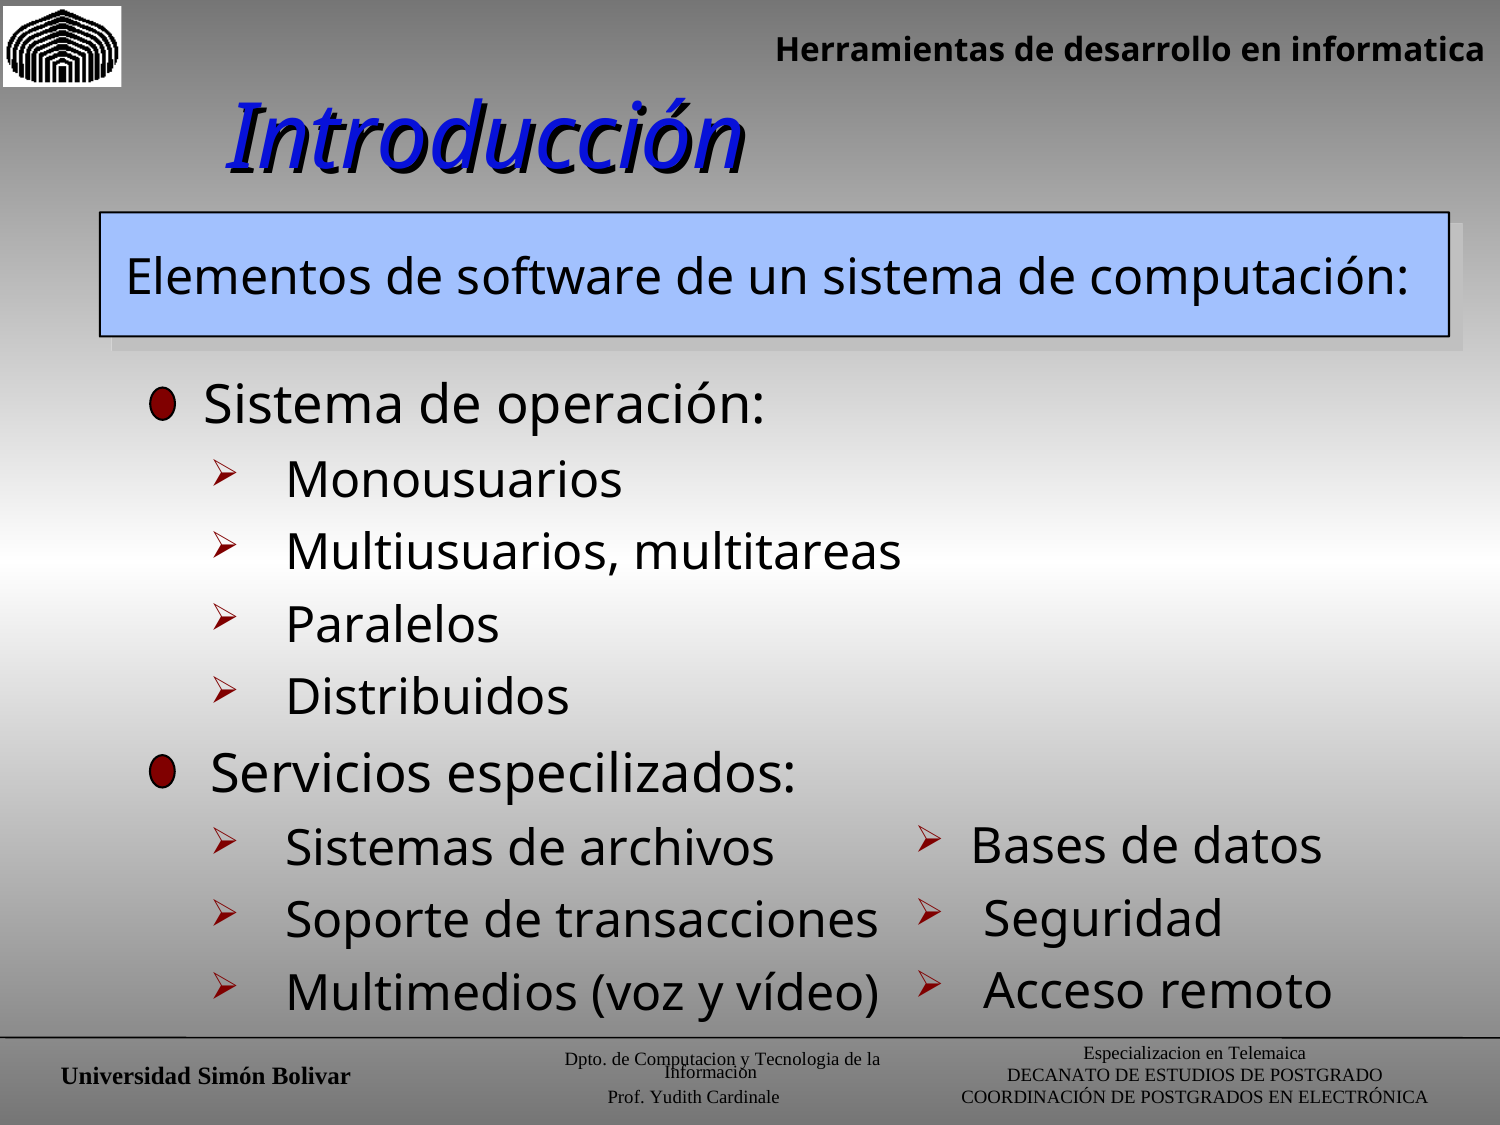

Introducción
Elementos de software de un sistema de computación:
 Sistema de operación:
Monousuarios
Multiusuarios, multitareas
Paralelos
Distribuidos
Servicios especilizados:
Sistemas de archivos
Soporte de transacciones
Multimedios (voz y vídeo)
 Bases de datos
 Seguridad
 Acceso remoto